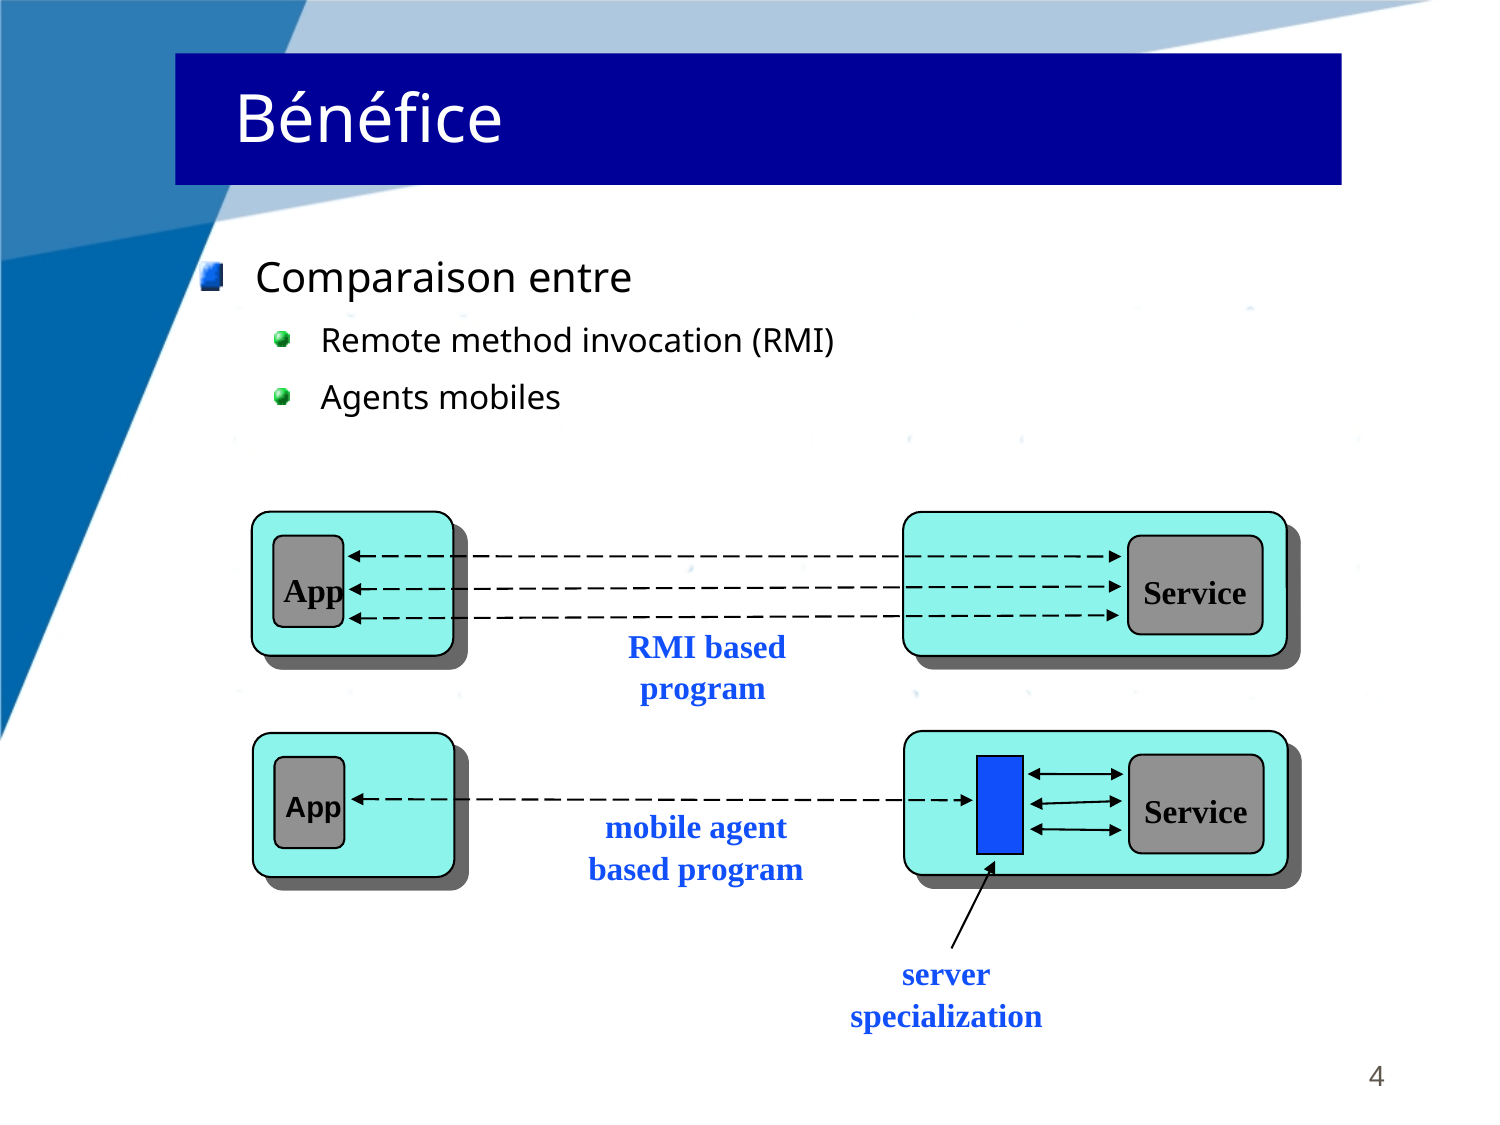

# Bénéfice
Comparaison entre
Remote method invocation (RMI)
Agents mobiles
App
Service
RMI based program
App
Service
mobile agent based program
server specialization